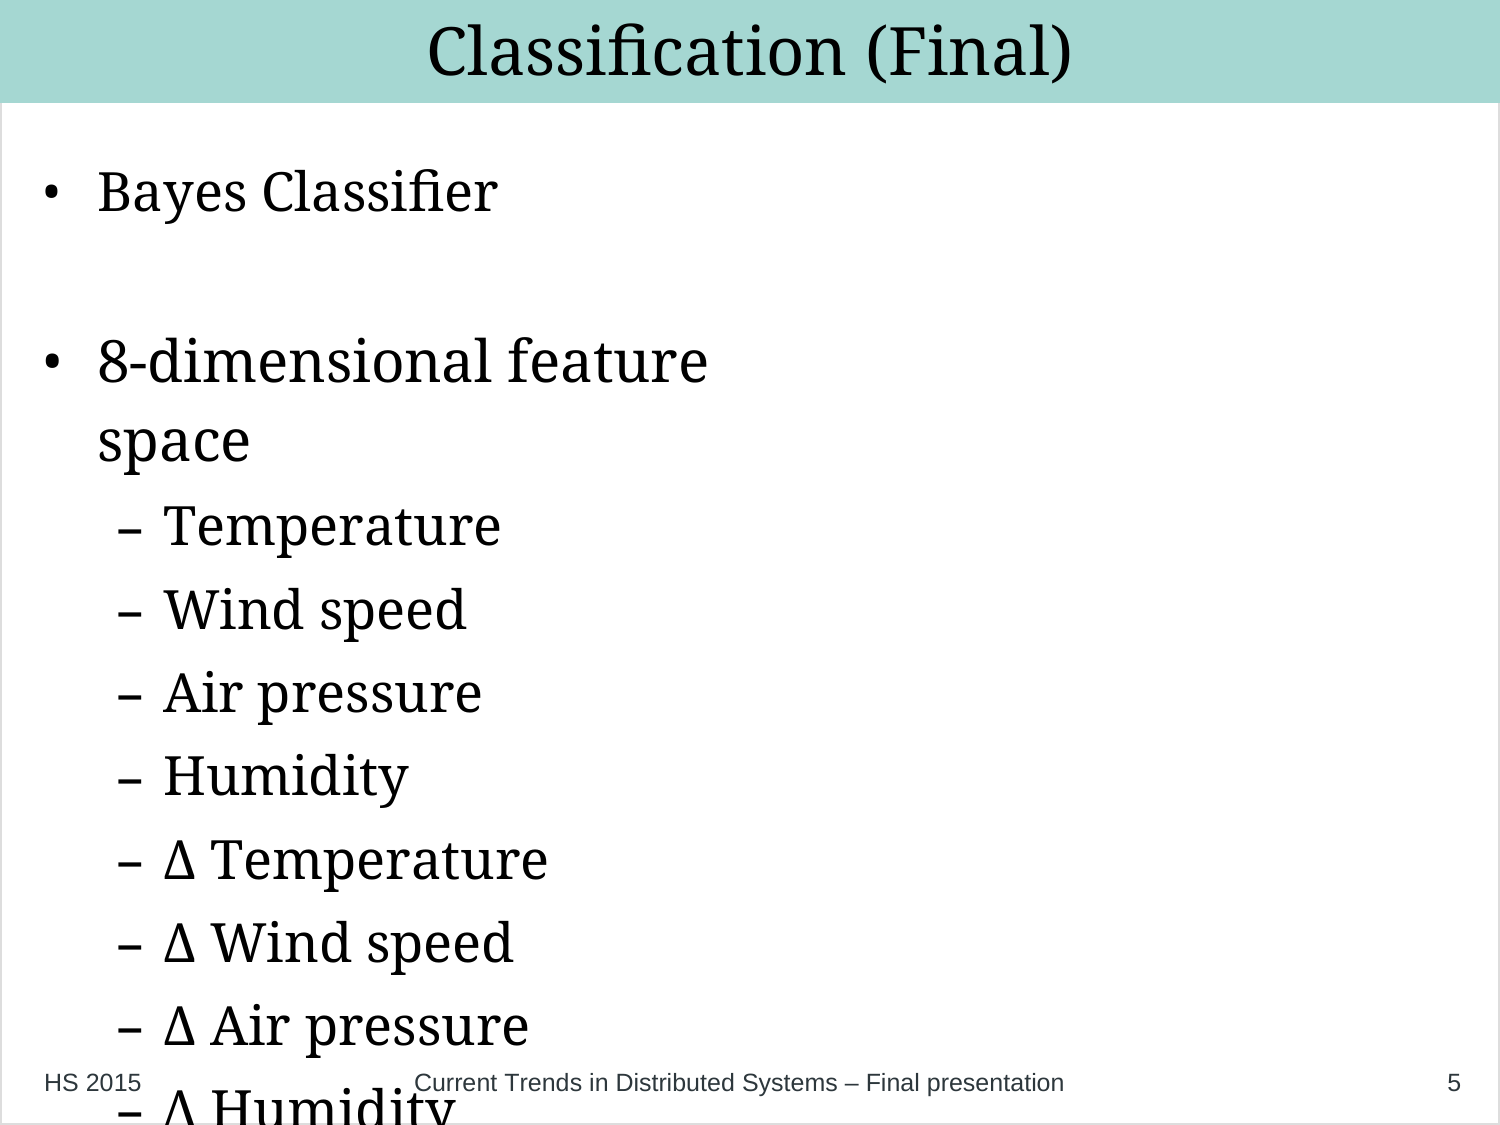

# Classification (Final)
Bayes Classifier
8-dimensional feature space
Temperature
Wind speed
Air pressure
Humidity
Δ Temperature
Δ Wind speed
Δ Air pressure
Δ Humidity
HS 2015
Current Trends in Distributed Systems – Final presentation